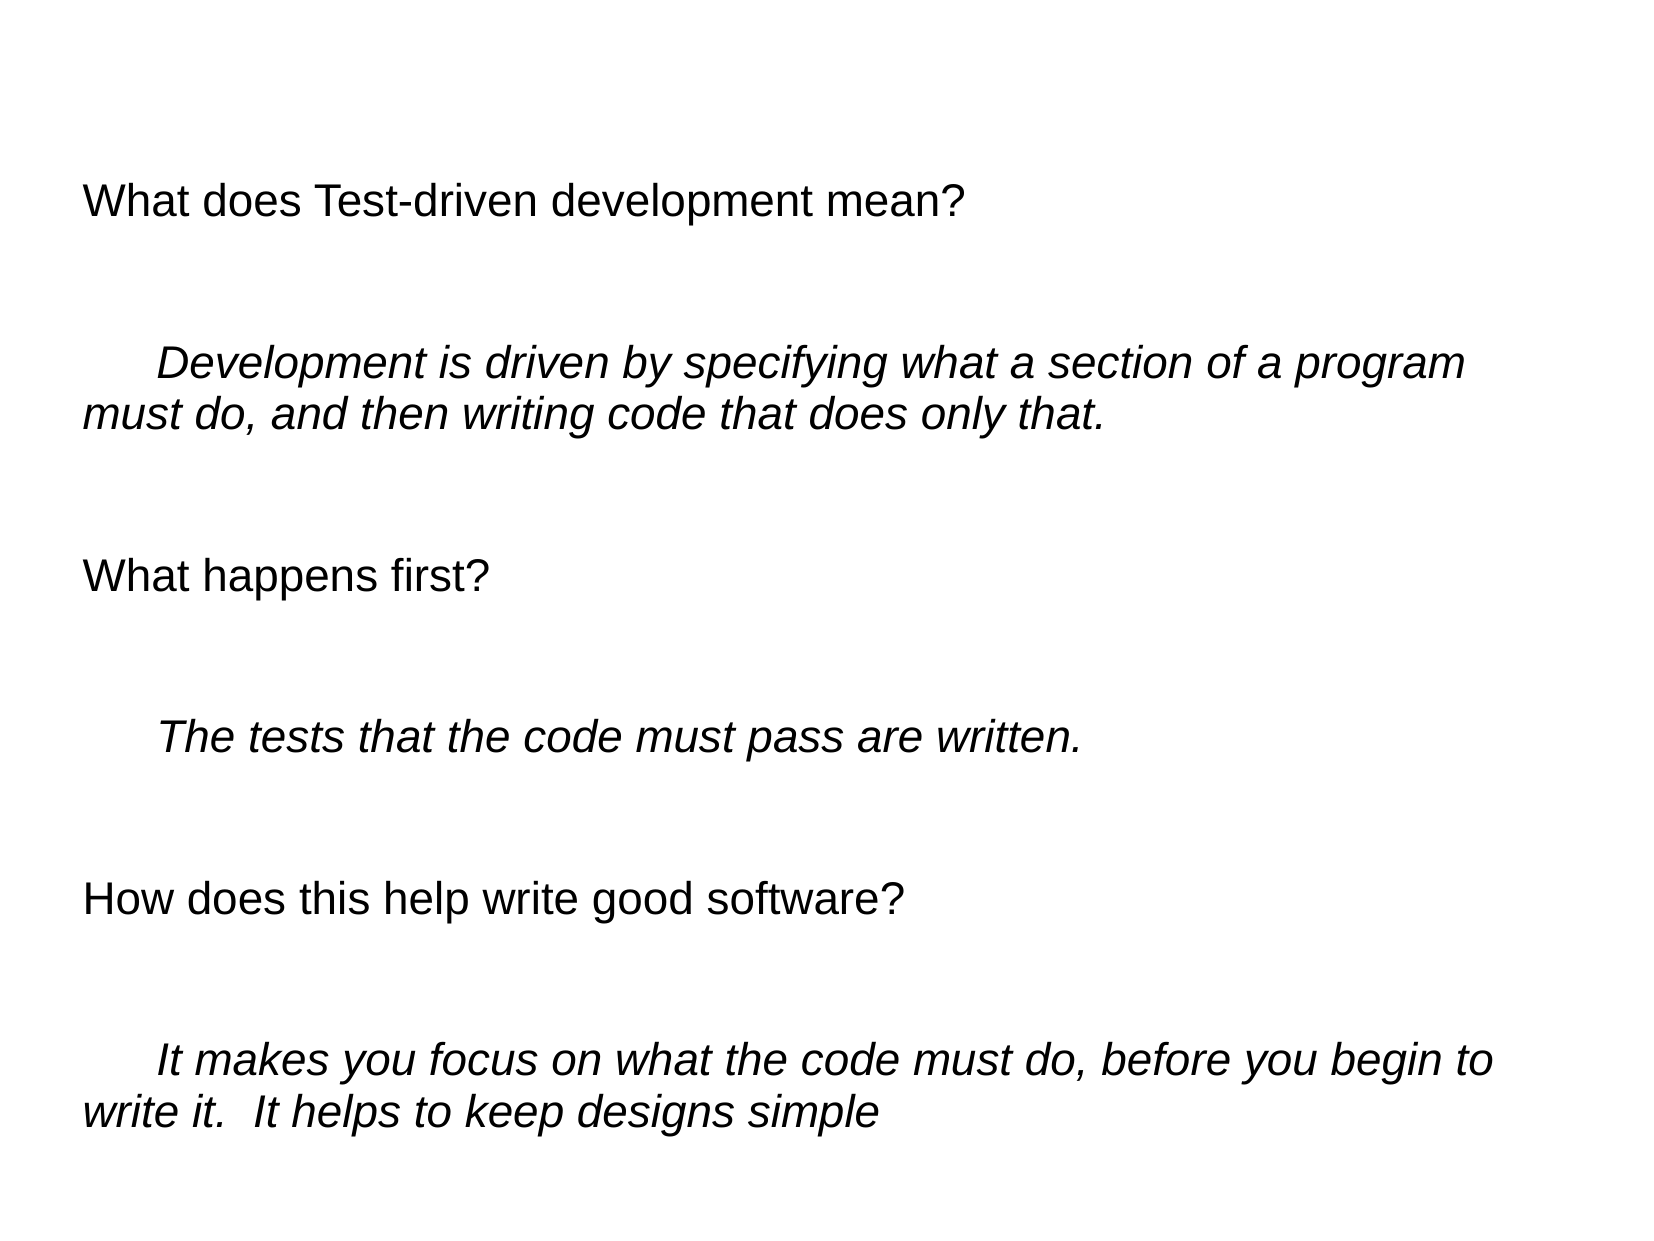

# What does Test-driven development mean?
 	Development is driven by specifying what a section of a program must do, and then writing code that does only that.
What happens first?
 	The tests that the code must pass are written.
How does this help write good software?
 	It makes you focus on what the code must do, before you begin to write it. It helps to keep designs simple